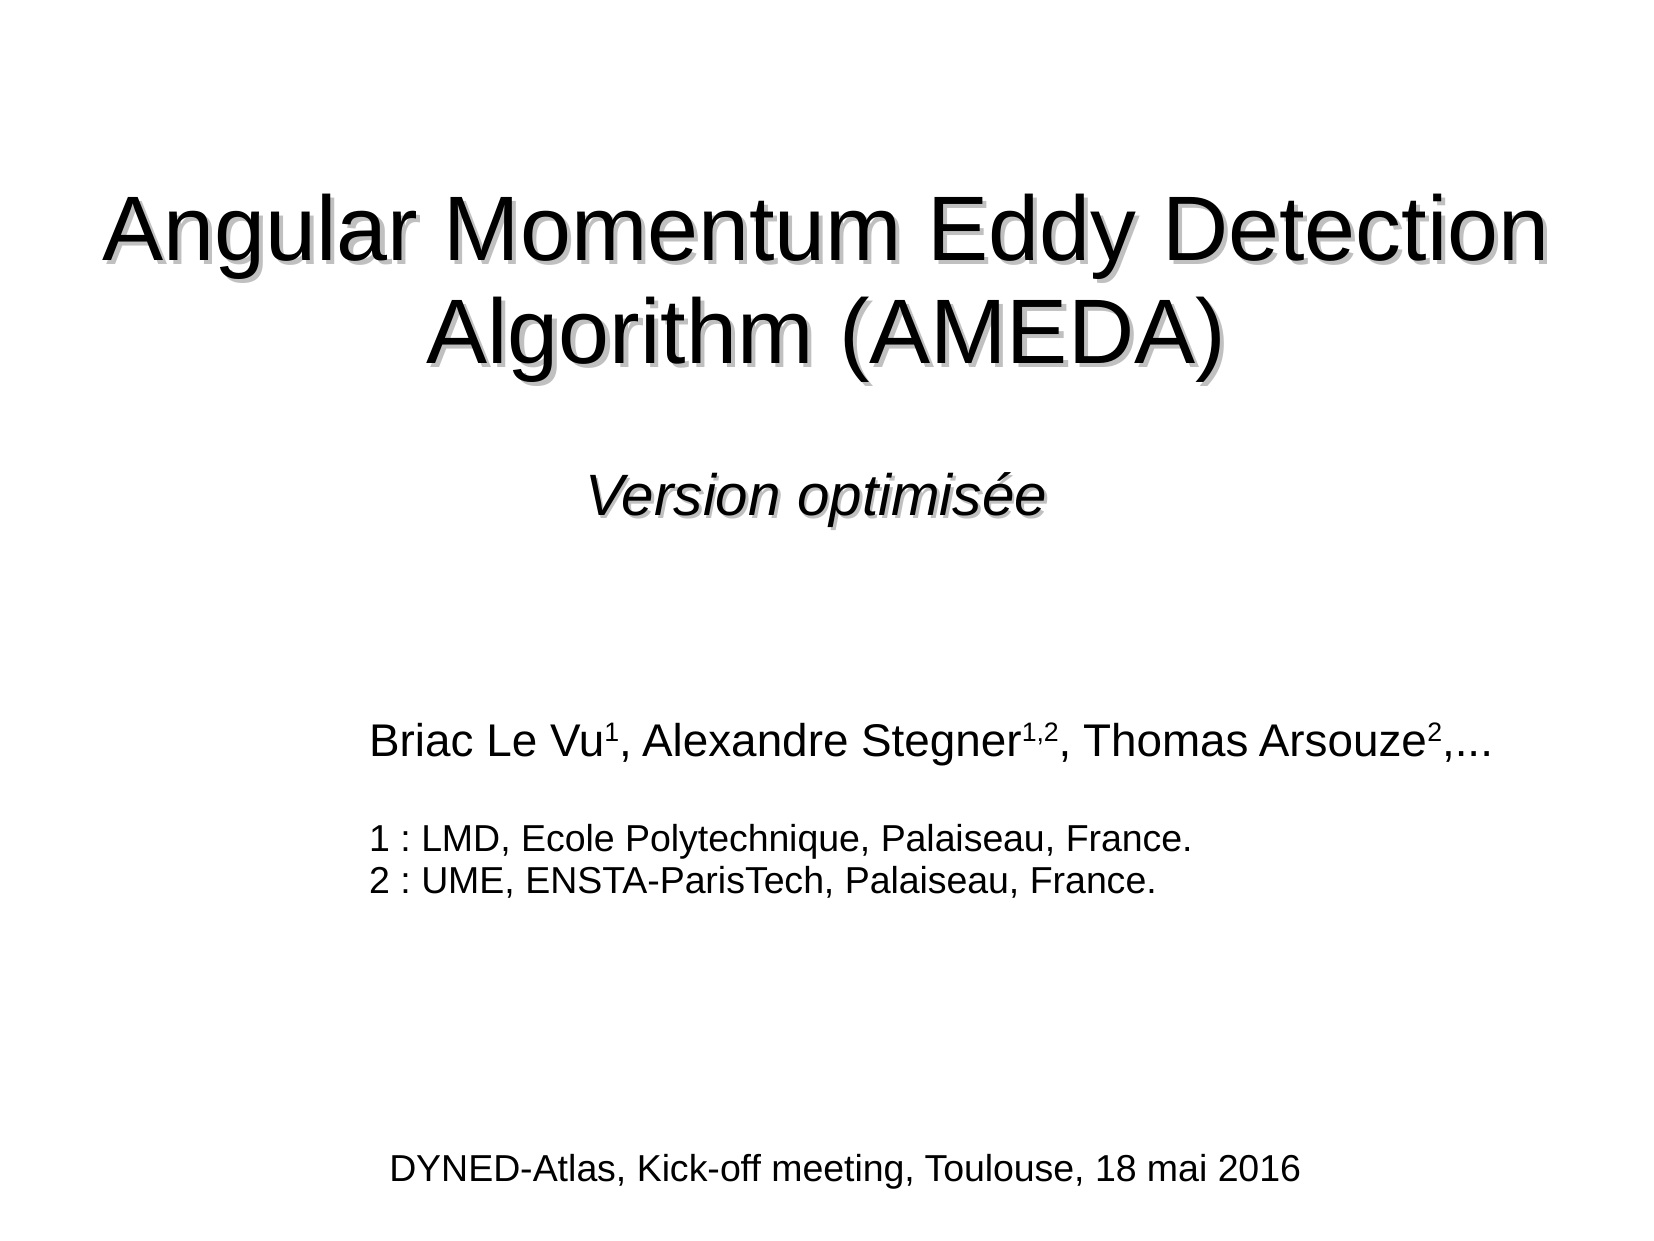

# Angular Momentum Eddy Detection Algorithm (AMEDA) Version optimisée
Briac Le Vu1, Alexandre Stegner1,2, Thomas Arsouze2,...
1 : LMD, Ecole Polytechnique, Palaiseau, France.
2 : UME, ENSTA-ParisTech, Palaiseau, France.
DYNED-Atlas, Kick-off meeting, Toulouse, 18 mai 2016